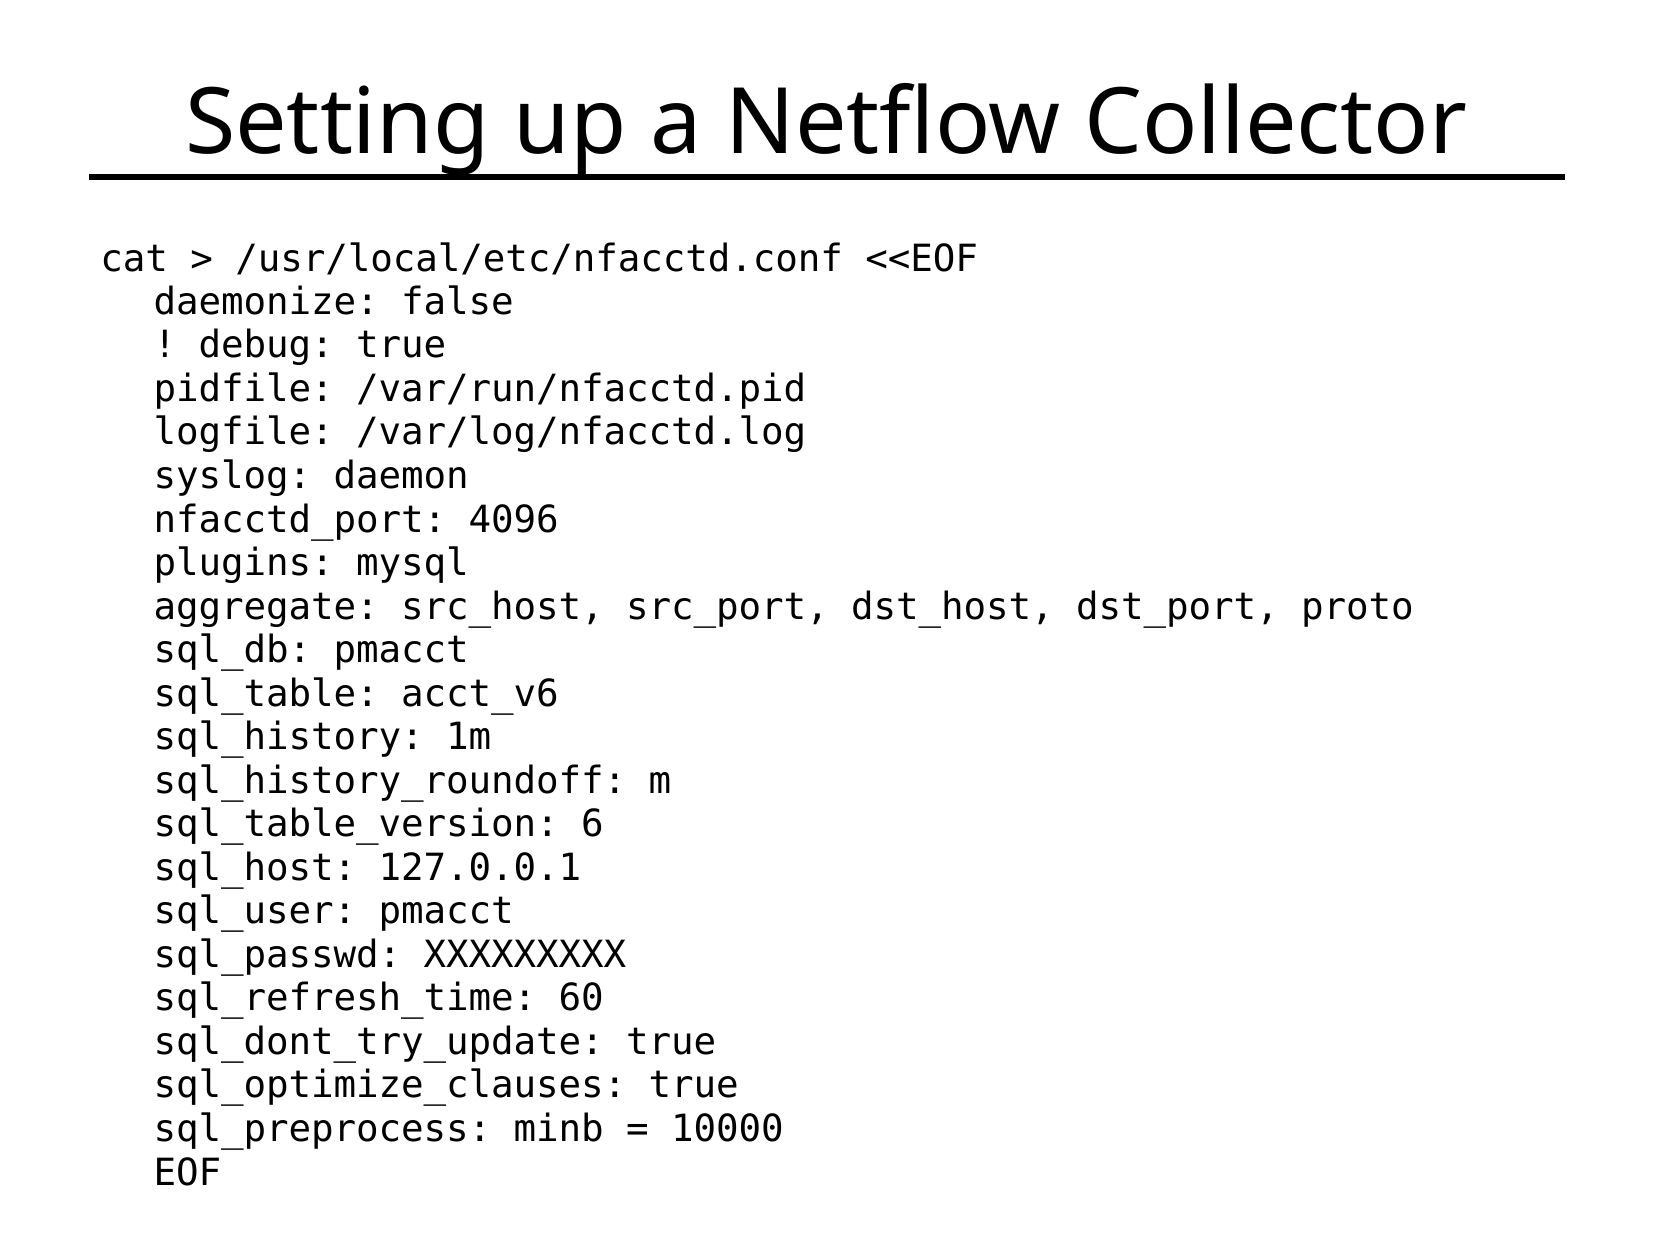

# Setting up a Netflow Collector
cat > /usr/local/etc/nfacctd.conf <<EOF
daemonize: false
! debug: true
pidfile: /var/run/nfacctd.pid
logfile: /var/log/nfacctd.log
syslog: daemon
nfacctd_port: 4096
plugins: mysql
aggregate: src_host, src_port, dst_host, dst_port, proto
sql_db: pmacct
sql_table: acct_v6
sql_history: 1m
sql_history_roundoff: m
sql_table_version: 6
sql_host: 127.0.0.1
sql_user: pmacct
sql_passwd: XXXXXXXXX
sql_refresh_time: 60
sql_dont_try_update: true
sql_optimize_clauses: true
sql_preprocess: minb = 10000
EOF